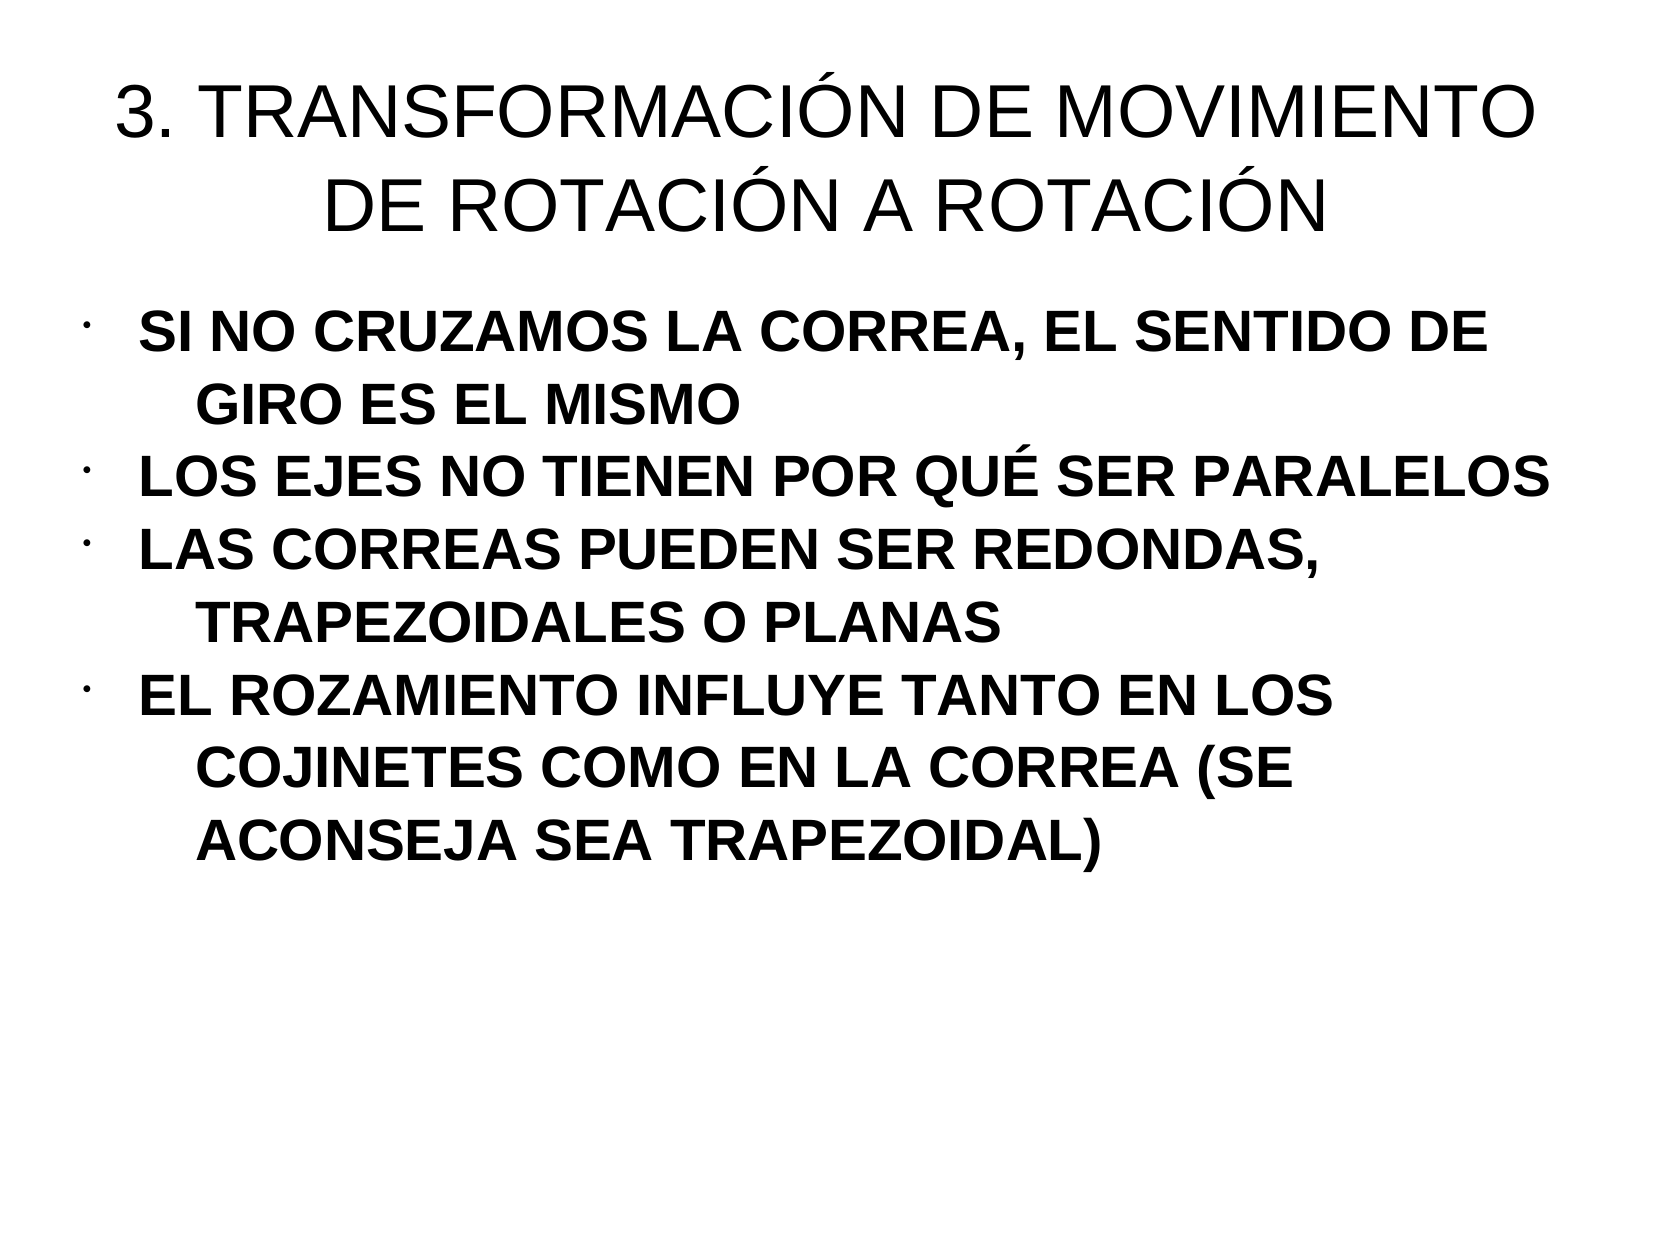

# 3. TRANSFORMACIÓN DE MOVIMIENTO DE ROTACIÓN A ROTACIÓN
SI NO CRUZAMOS LA CORREA, EL SENTIDO DE GIRO ES EL MISMO
LOS EJES NO TIENEN POR QUÉ SER PARALELOS
LAS CORREAS PUEDEN SER REDONDAS, TRAPEZOIDALES O PLANAS
EL ROZAMIENTO INFLUYE TANTO EN LOS COJINETES COMO EN LA CORREA (SE ACONSEJA SEA TRAPEZOIDAL)